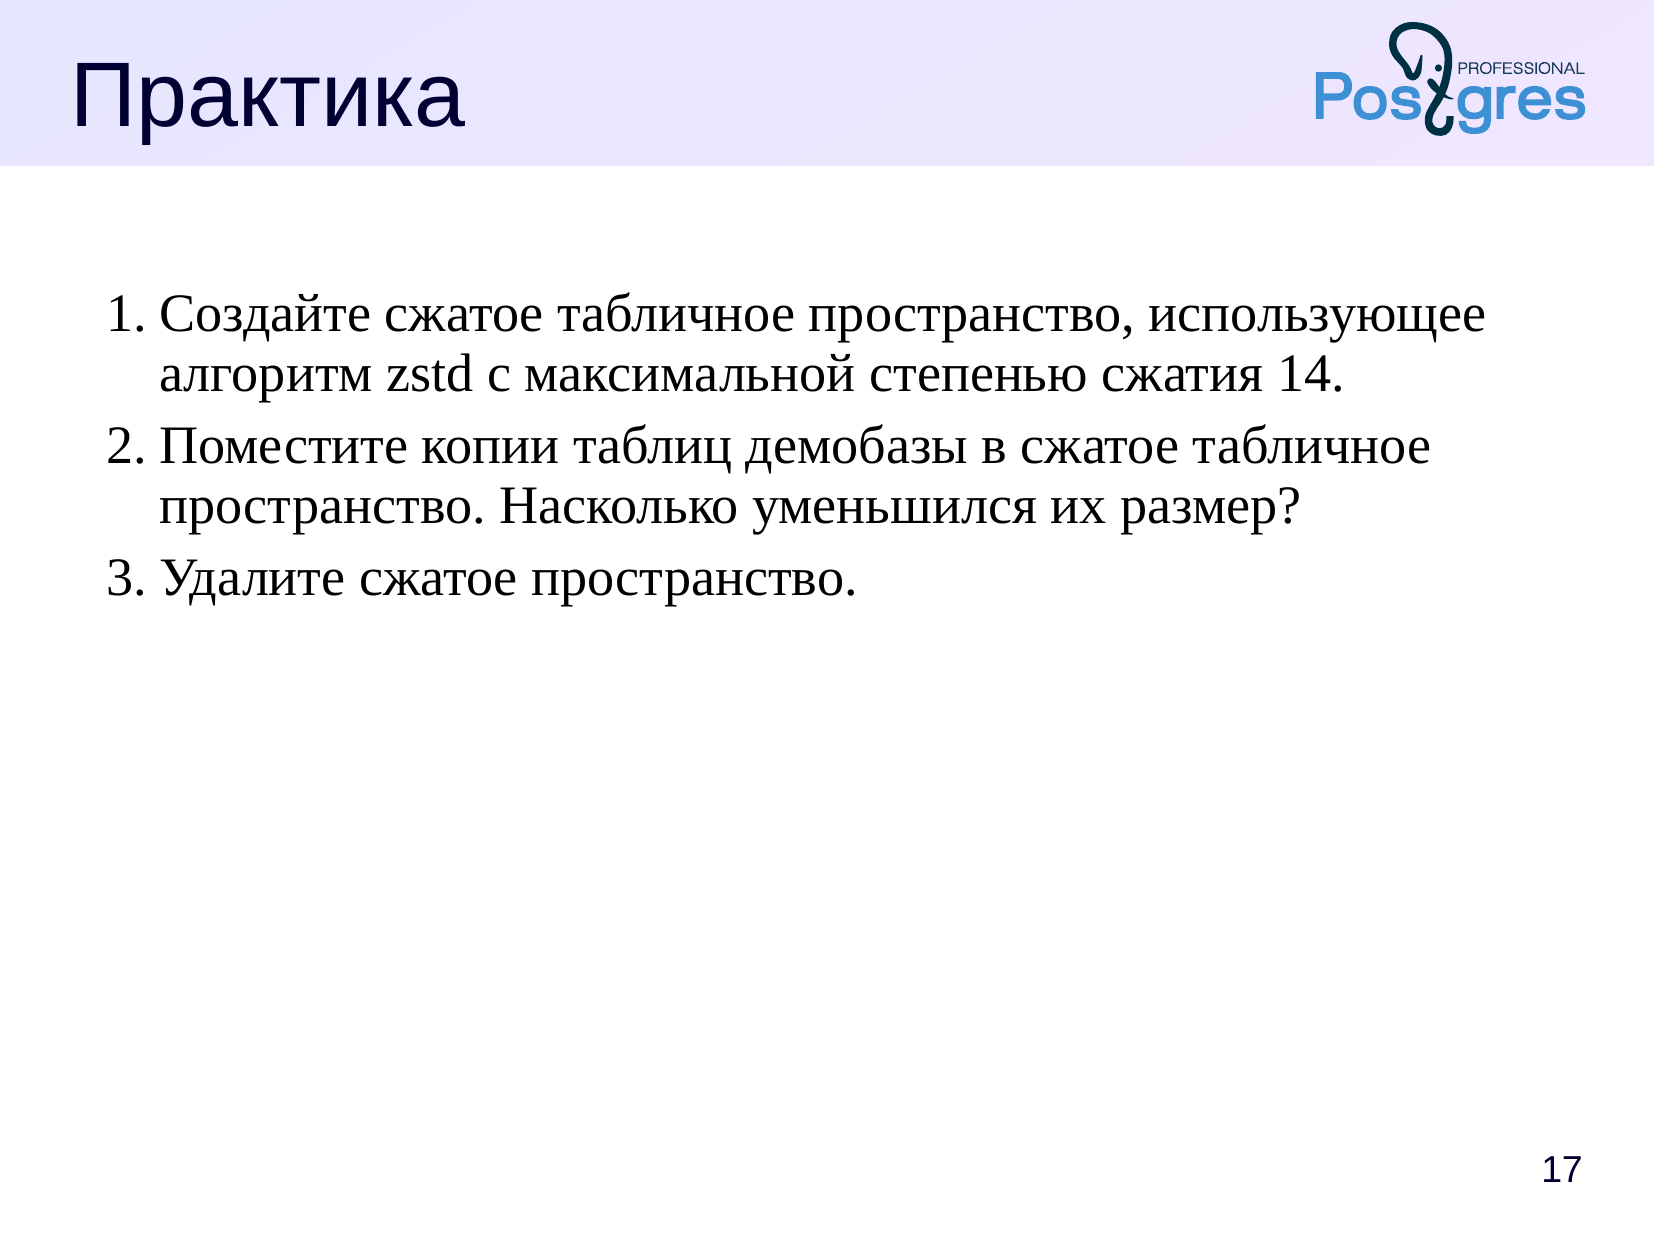

# Практика
Создайте сжатое табличное пространство, использующее алгоритм zstd с максимальной степенью сжатия 14.
Поместите копии таблиц демобазы в сжатое табличное пространство. Насколько уменьшился их размер?
Удалите сжатое пространство.